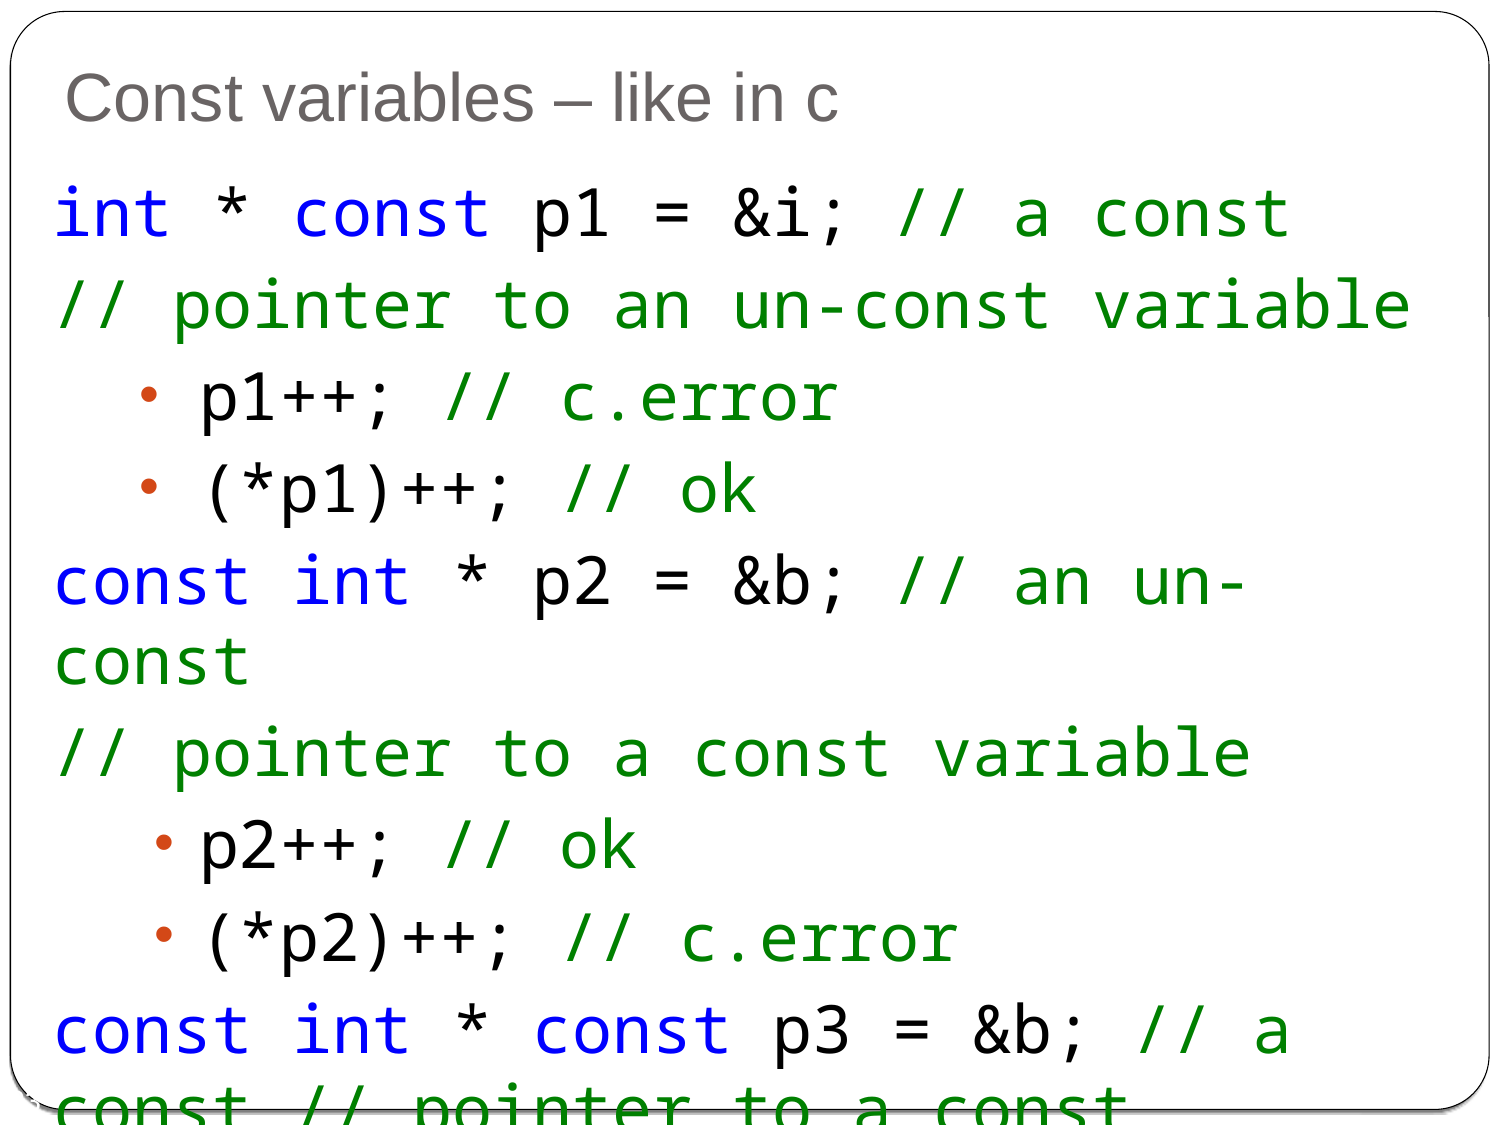

# Const variables – like in c
int * const p1 = &i; // a const
// pointer to an un-const variable
p1++; // c.error
(*p1)++; // ok
const int * p2 = &b; // an un-const
// pointer to a const variable
p2++; // ok
(*p2)++; // c.error
const int * const p3 = &b; // a const // pointer to a const variable